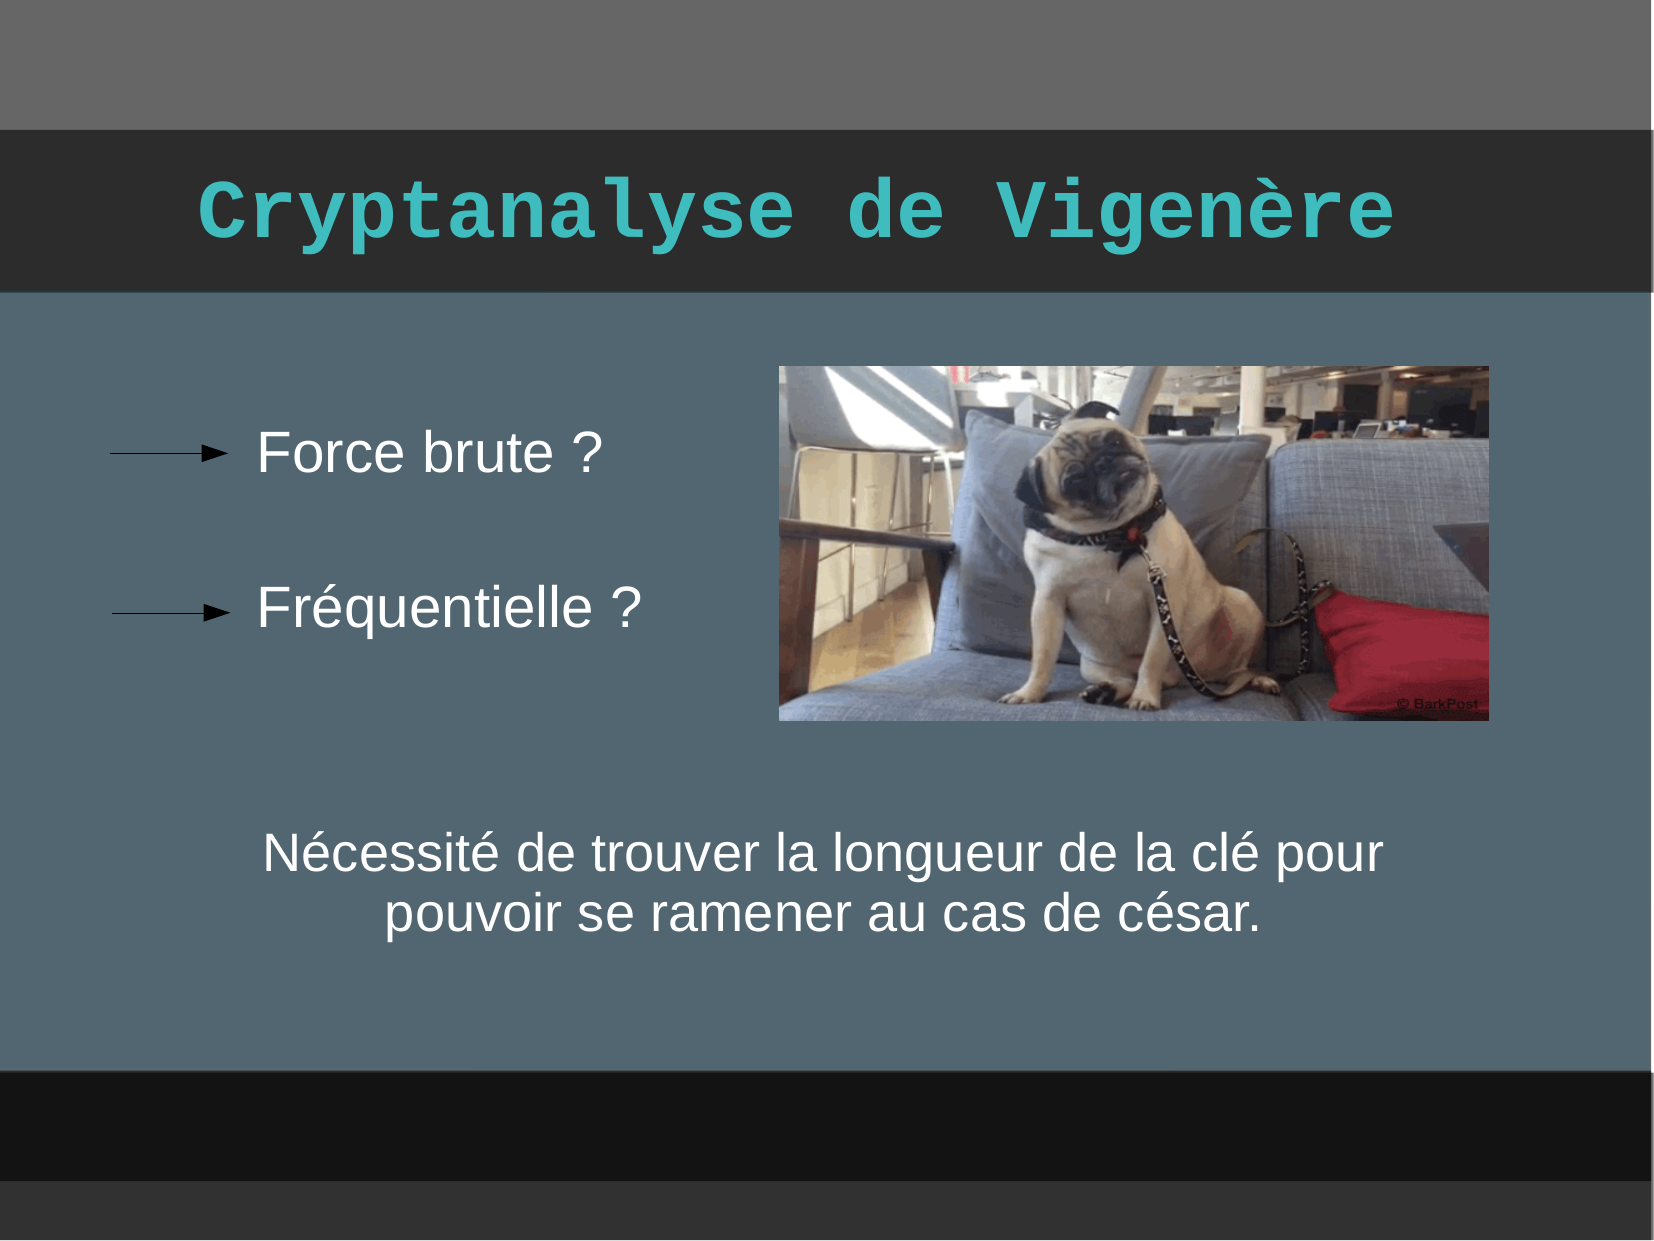

# Cryptanalyse de Vigenère
Force brute ?
Fréquentielle ?
Nécessité de trouver la longueur de la clé pour
pouvoir se ramener au cas de césar.
11